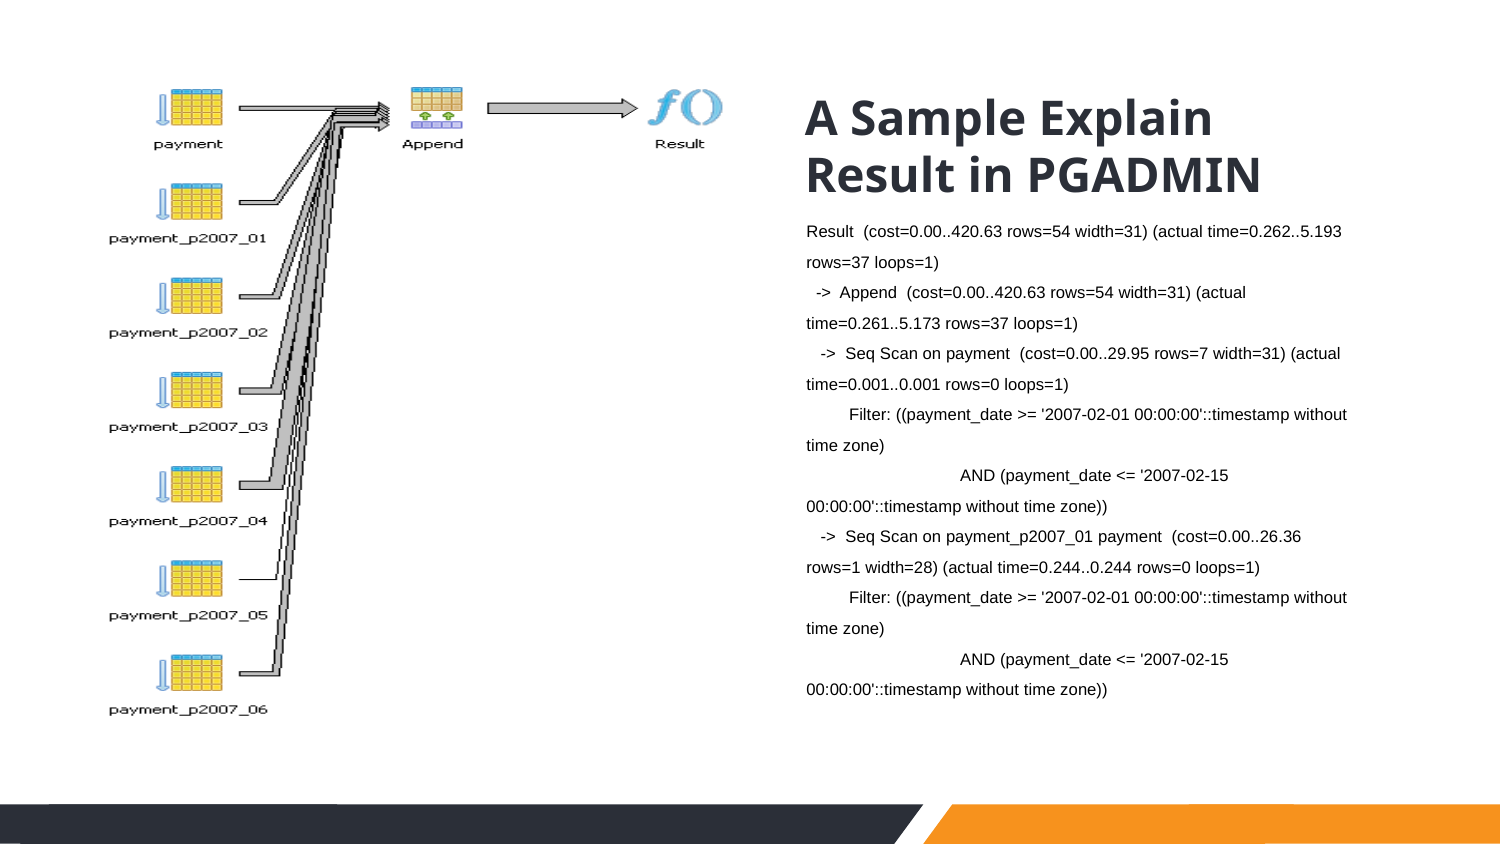

A Sample Explain Result in PGADMIN
Result (cost=0.00..420.63 rows=54 width=31) (actual time=0.262..5.193 rows=37 loops=1)
 -> Append (cost=0.00..420.63 rows=54 width=31) (actual time=0.261..5.173 rows=37 loops=1)
 -> Seq Scan on payment (cost=0.00..29.95 rows=7 width=31) (actual time=0.001..0.001 rows=0 loops=1)
 Filter: ((payment_date >= '2007-02-01 00:00:00'::timestamp without time zone)
		 AND (payment_date <= '2007-02-15 00:00:00'::timestamp without time zone))
 -> Seq Scan on payment_p2007_01 payment (cost=0.00..26.36 rows=1 width=28) (actual time=0.244..0.244 rows=0 loops=1)
 Filter: ((payment_date >= '2007-02-01 00:00:00'::timestamp without time zone)
		 AND (payment_date <= '2007-02-15 00:00:00'::timestamp without time zone))